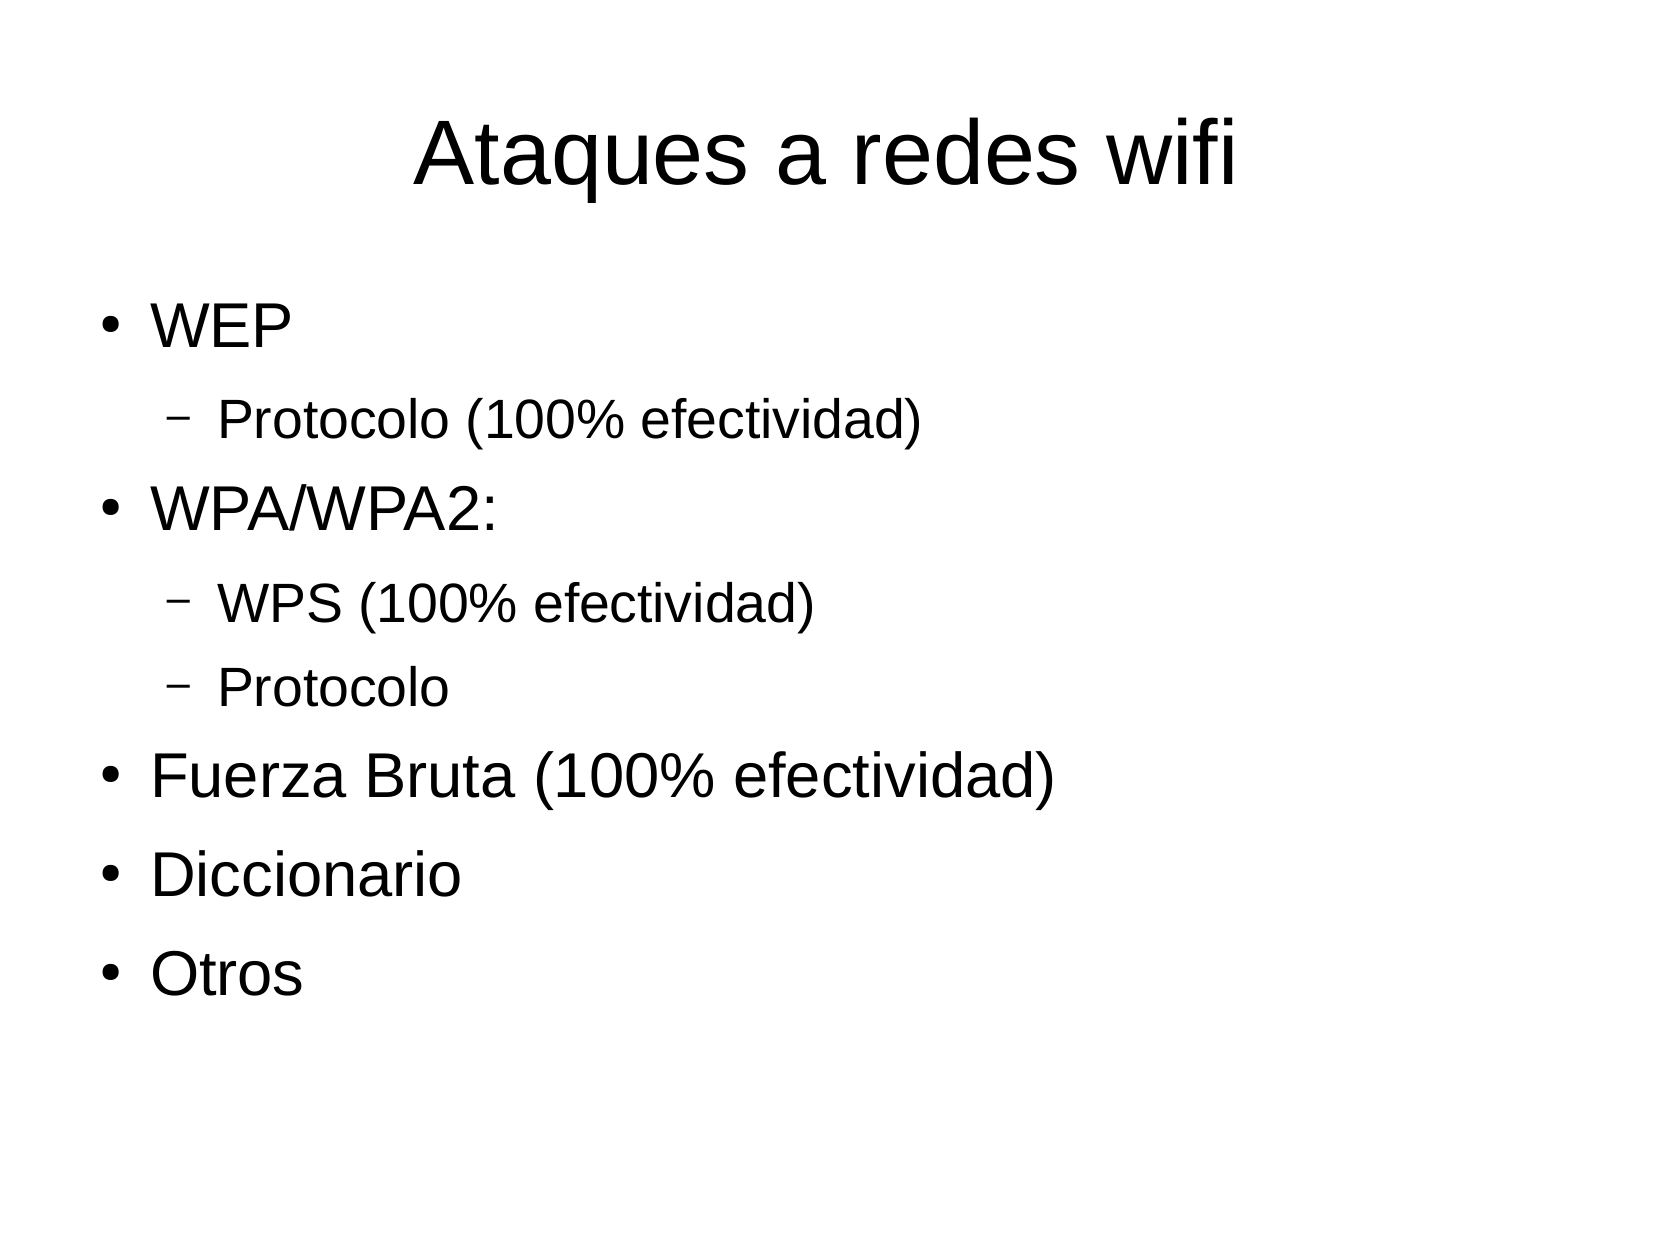

# Ataques a redes wifi
WEP
Protocolo (100% efectividad)
WPA/WPA2:
WPS (100% efectividad)
Protocolo
Fuerza Bruta (100% efectividad)
Diccionario
Otros